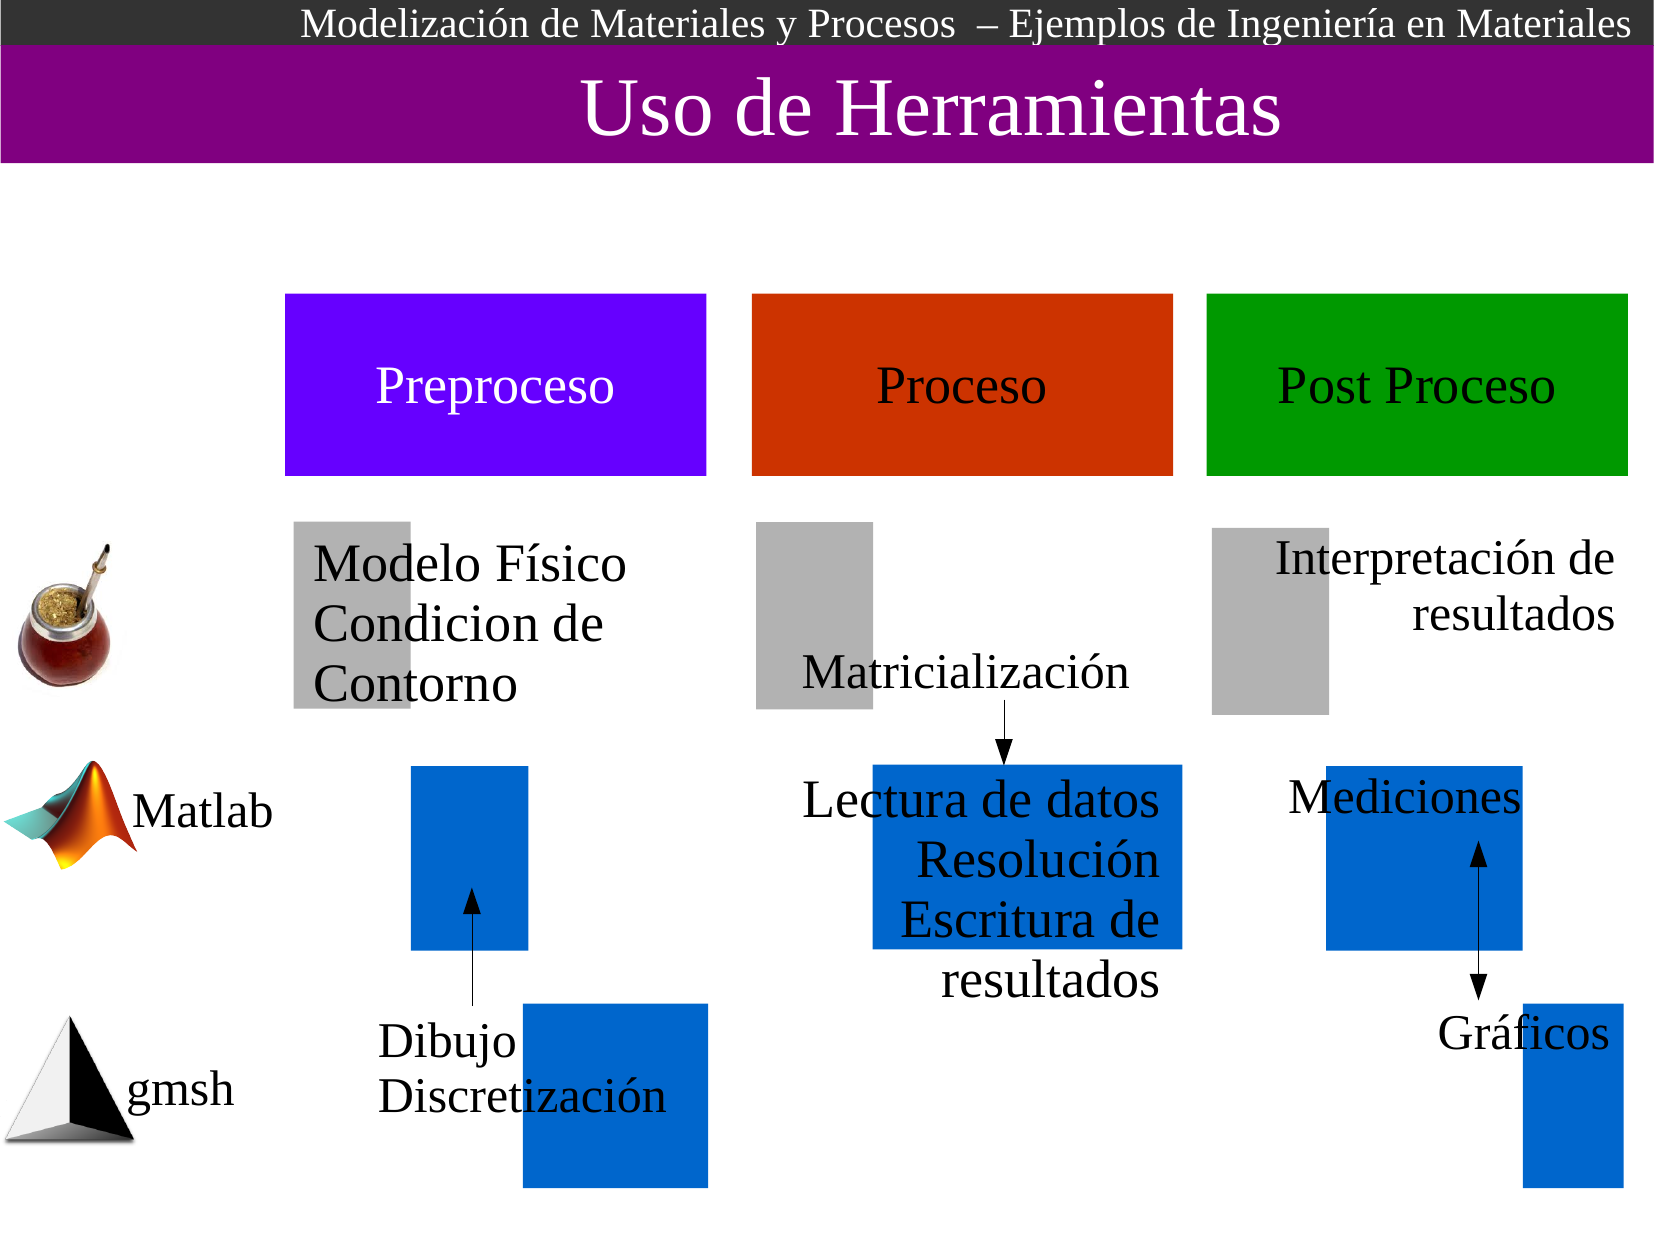

Uso de Herramientas
Preproceso
Proceso
Post Proceso
Modelo Físico
Condicion de Contorno
Interpretación de resultados
Matricialización
Lectura de datos
Resolución
Escritura de resultados
Mediciones
Matlab
Gráficos
Dibujo
Discretización
gmsh